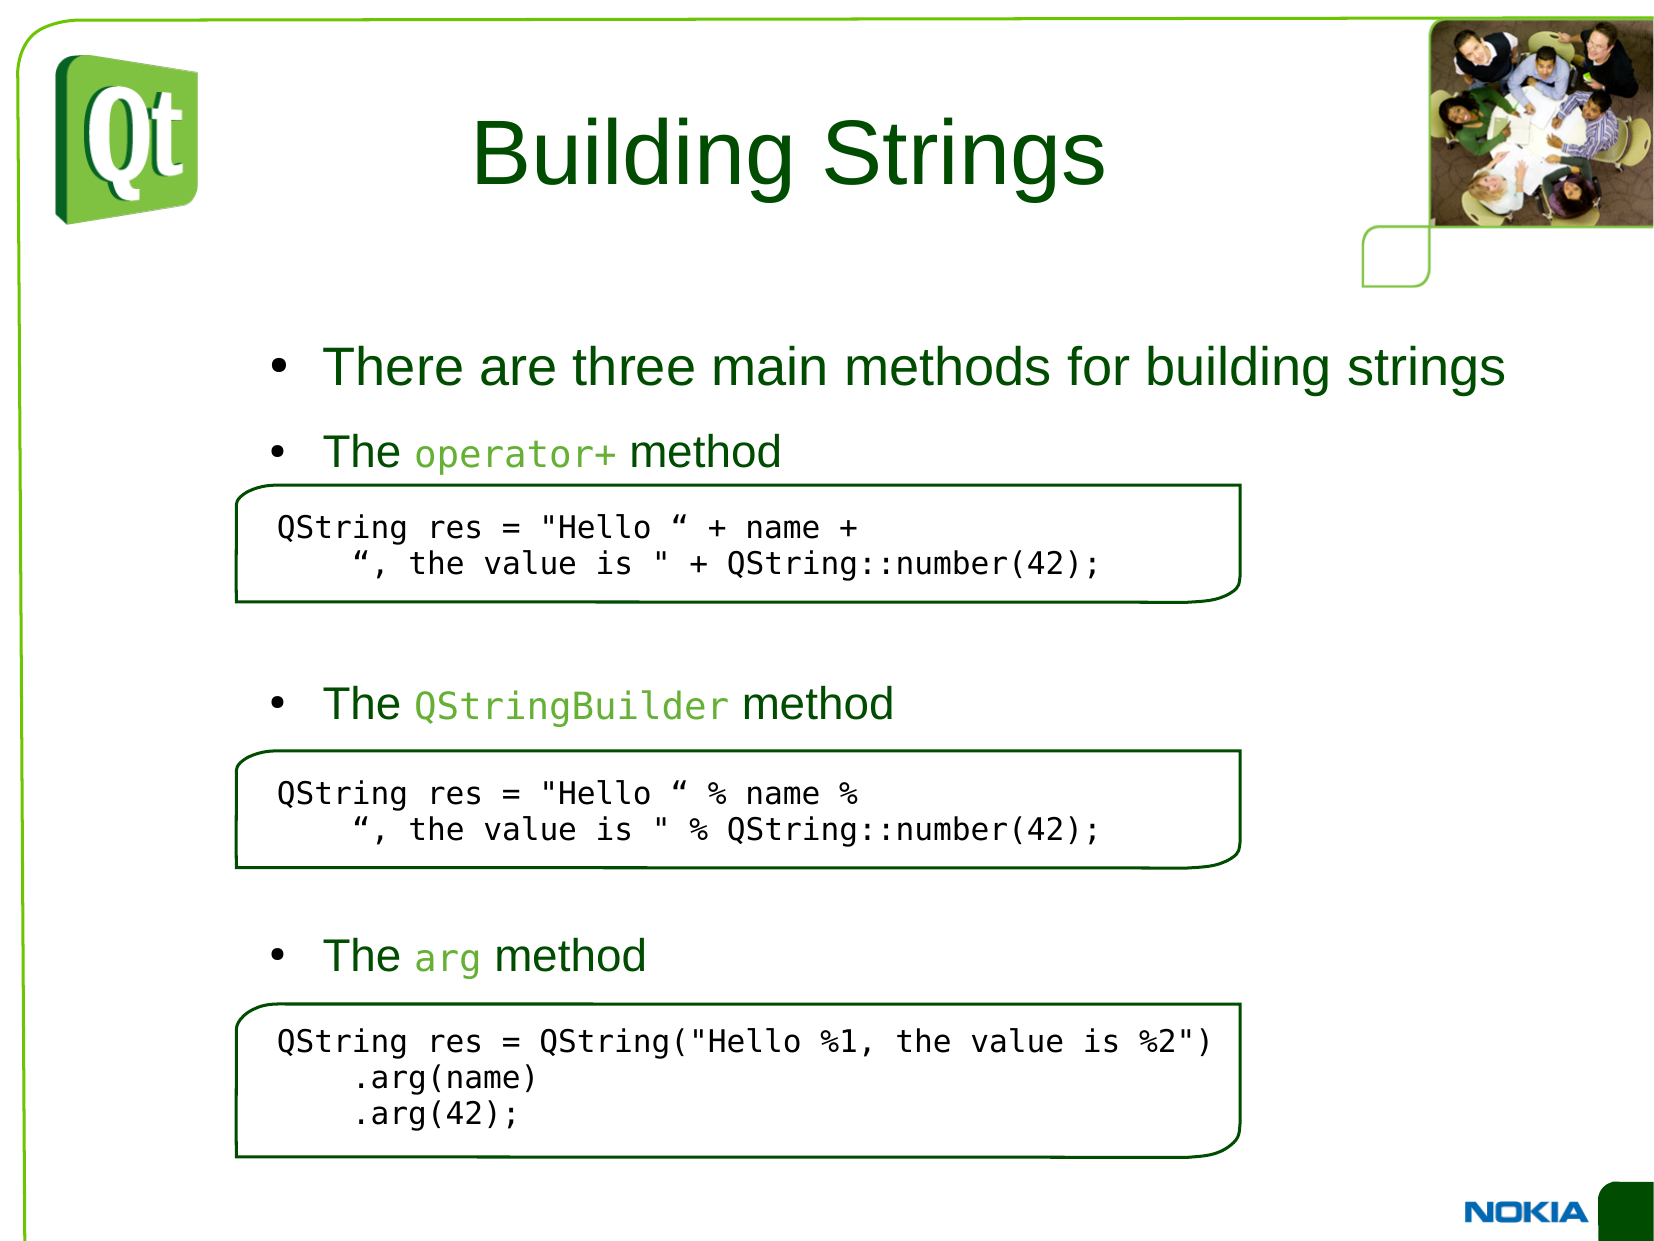

# Building Strings
There are three main methods for building strings
The operator+ method
The QStringBuilder method
The arg method
QString res = "Hello “ + name +
 “, the value is " + QString::number(42);
QString res = "Hello “ % name %
 “, the value is " % QString::number(42);
QString res = QString("Hello %1, the value is %2")
 .arg(name)
 .arg(42);